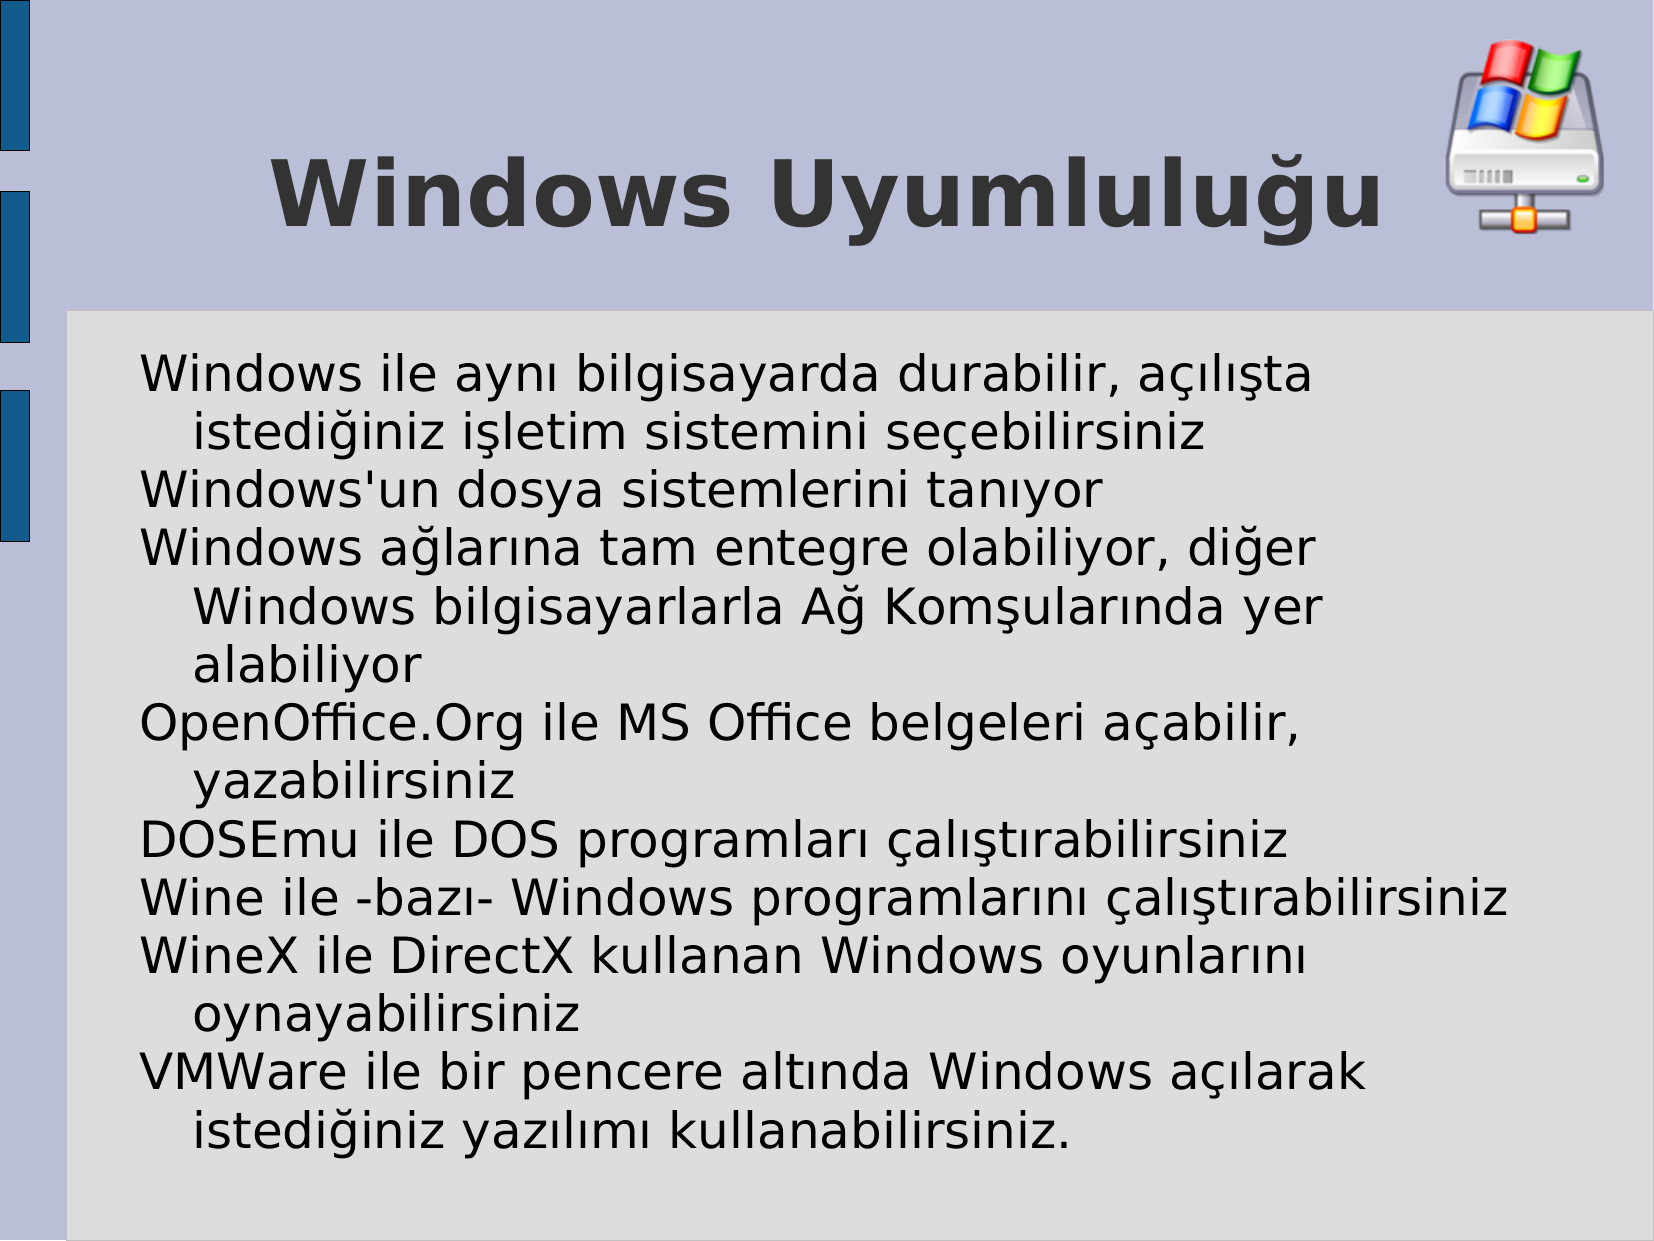

# Windows Uyumluluğu
Windows ile aynı bilgisayarda durabilir, açılışta istediğiniz işletim sistemini seçebilirsiniz
Windows'un dosya sistemlerini tanıyor
Windows ağlarına tam entegre olabiliyor, diğer Windows bilgisayarlarla Ağ Komşularında yer alabiliyor
OpenOffice.Org ile MS Office belgeleri açabilir, yazabilirsiniz
DOSEmu ile DOS programları çalıştırabilirsiniz
Wine ile -bazı- Windows programlarını çalıştırabilirsiniz
WineX ile DirectX kullanan Windows oyunlarını oynayabilirsiniz
VMWare ile bir pencere altında Windows açılarak istediğiniz yazılımı kullanabilirsiniz.